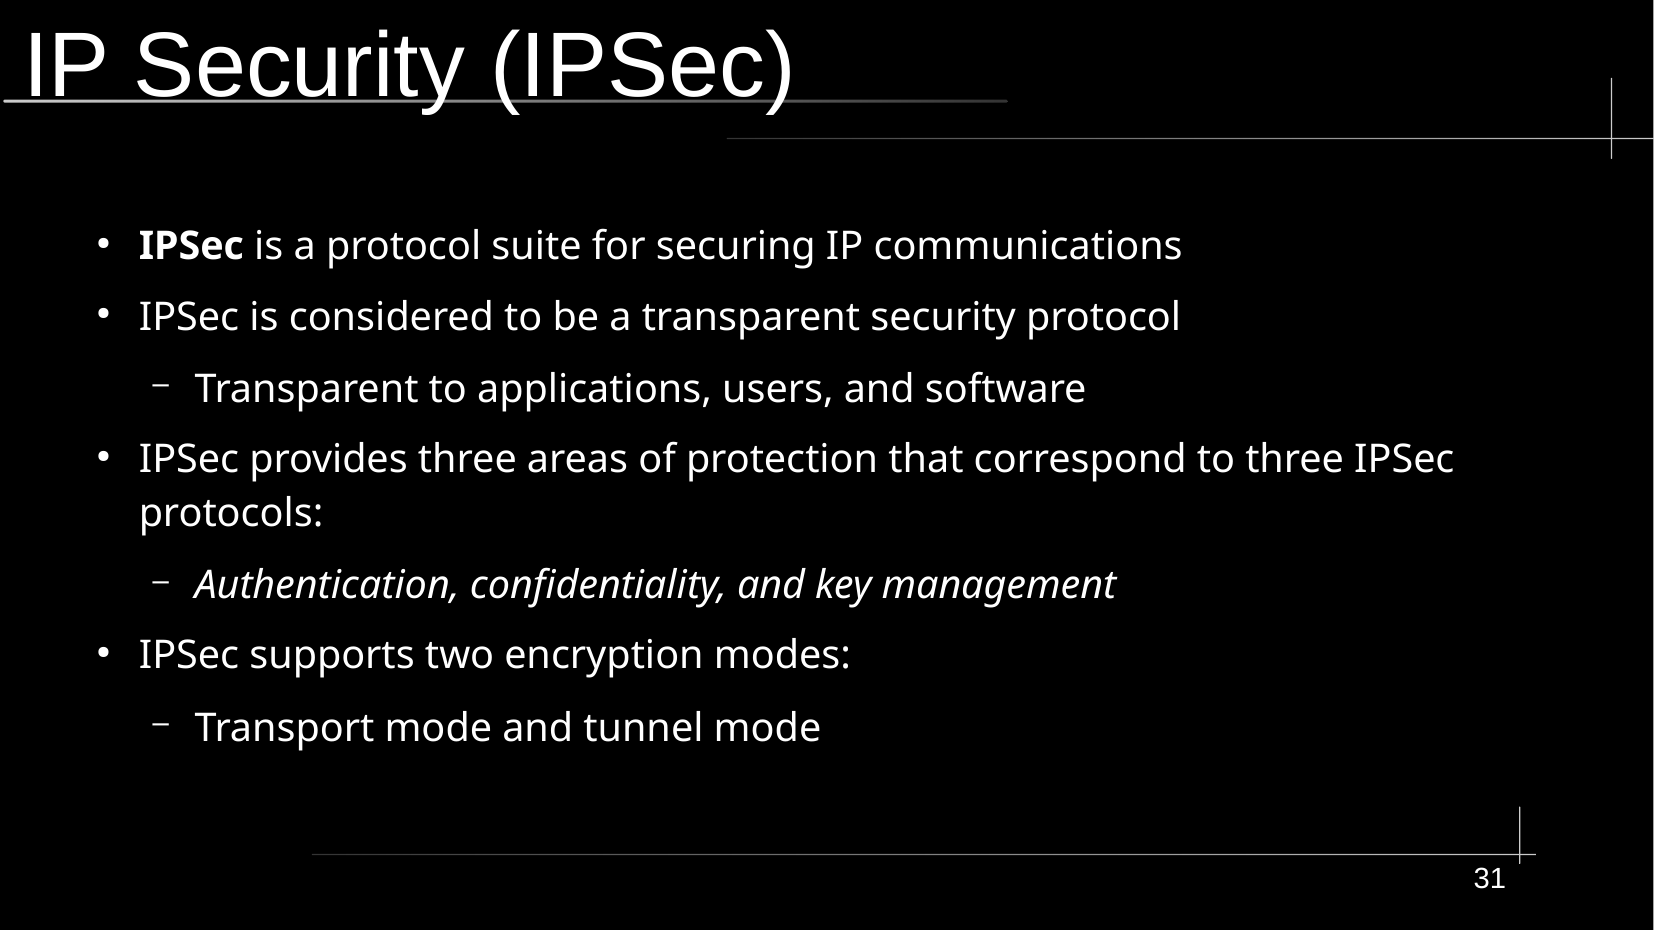

# IP Security (IPSec)
IPSec is a protocol suite for securing IP communications
IPSec is considered to be a transparent security protocol
Transparent to applications, users, and software
IPSec provides three areas of protection that correspond to three IPSec protocols:
Authentication, confidentiality, and key management
IPSec supports two encryption modes:
Transport mode and tunnel mode
31